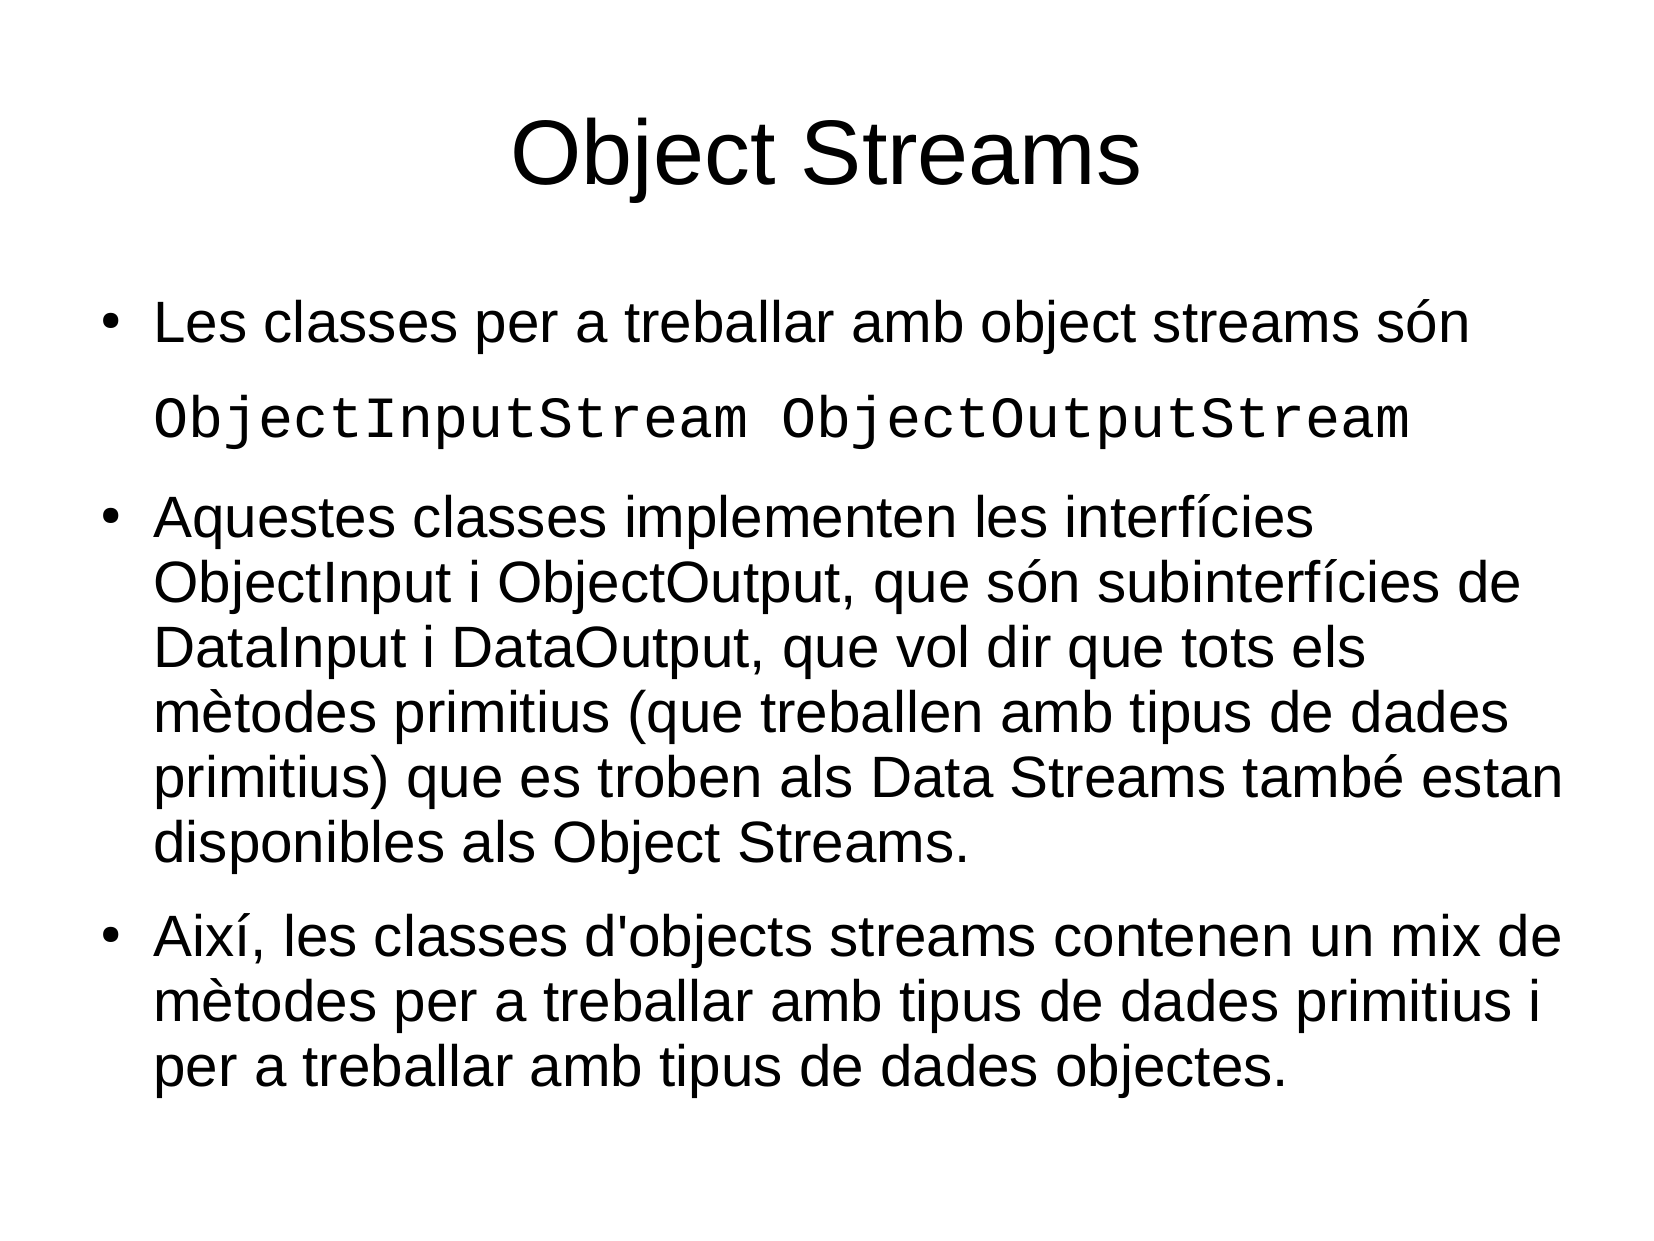

# Object Streams
Les classes per a treballar amb object streams són
ObjectInputStream ObjectOutputStream
Aquestes classes implementen les interfícies ObjectInput i ObjectOutput, que són subinterfícies de DataInput i DataOutput, que vol dir que tots els mètodes primitius (que treballen amb tipus de dades primitius) que es troben als Data Streams també estan disponibles als Object Streams.
Així, les classes d'objects streams contenen un mix de mètodes per a treballar amb tipus de dades primitius i per a treballar amb tipus de dades objectes.